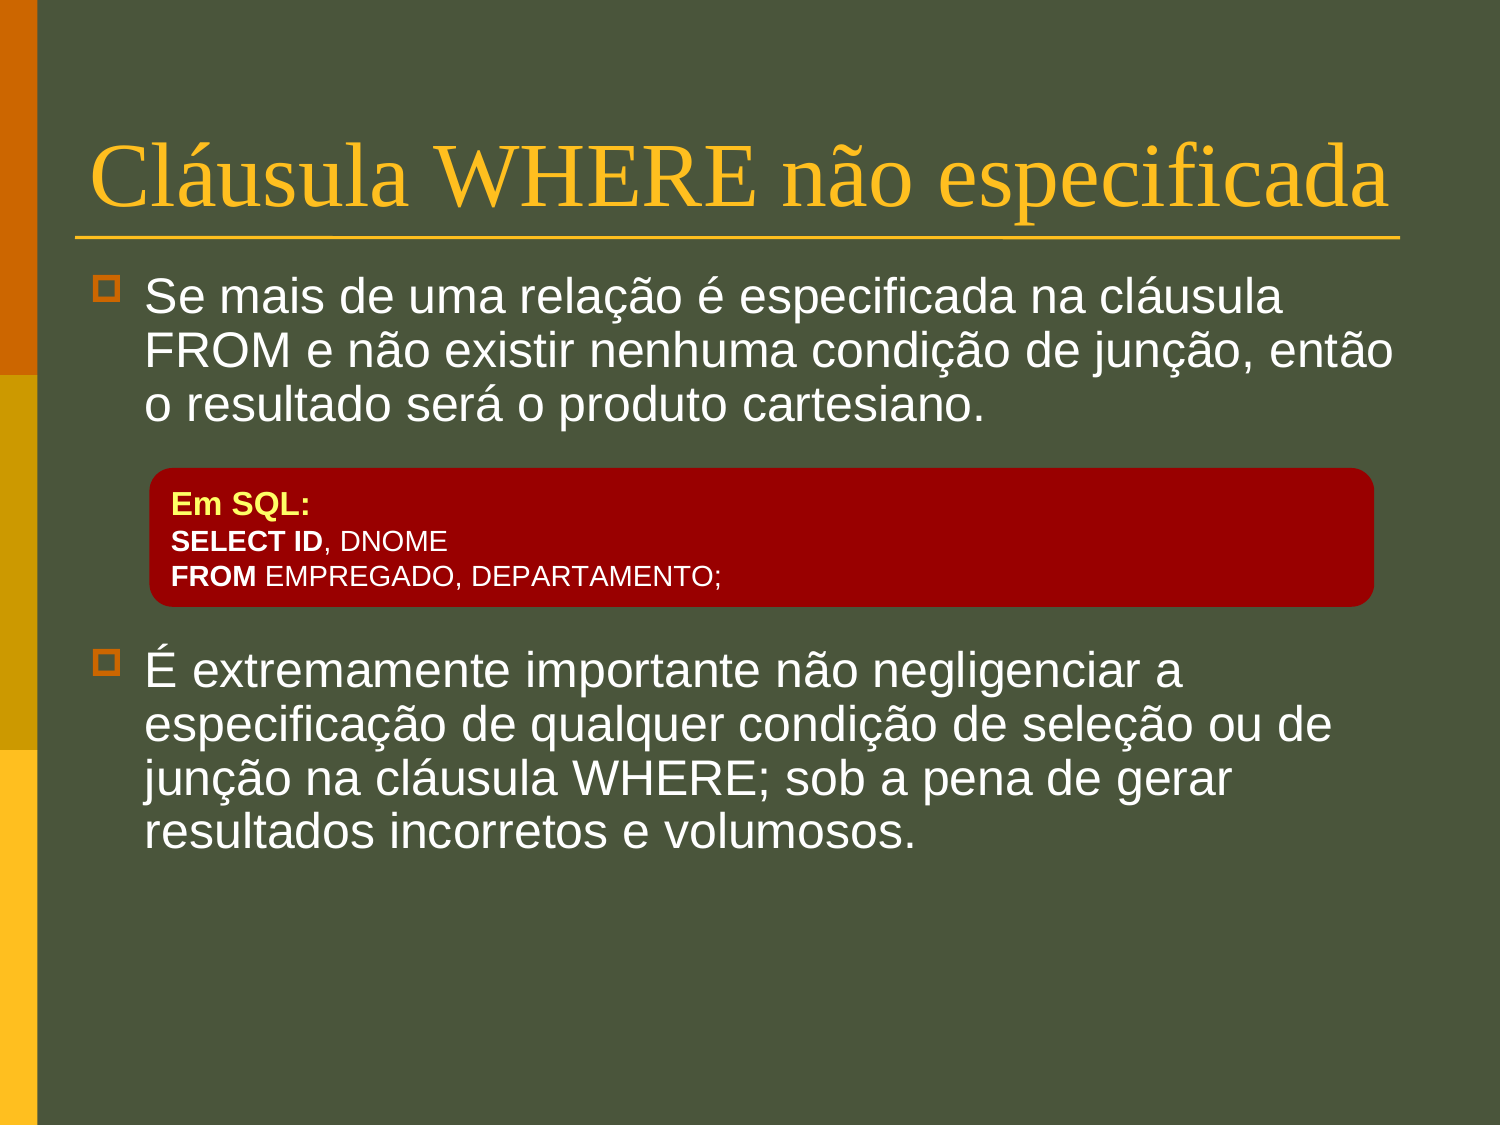

# Cláusula WHERE não especificada
Se mais de uma relação é especificada na cláusula FROM e não existir nenhuma condição de junção, então o resultado será o produto cartesiano.
É extremamente importante não negligenciar a especificação de qualquer condição de seleção ou de junção na cláusula WHERE; sob a pena de gerar resultados incorretos e volumosos.
Em SQL:
SELECT ID, DNOME
FROM EMPREGADO, DEPARTAMENTO;